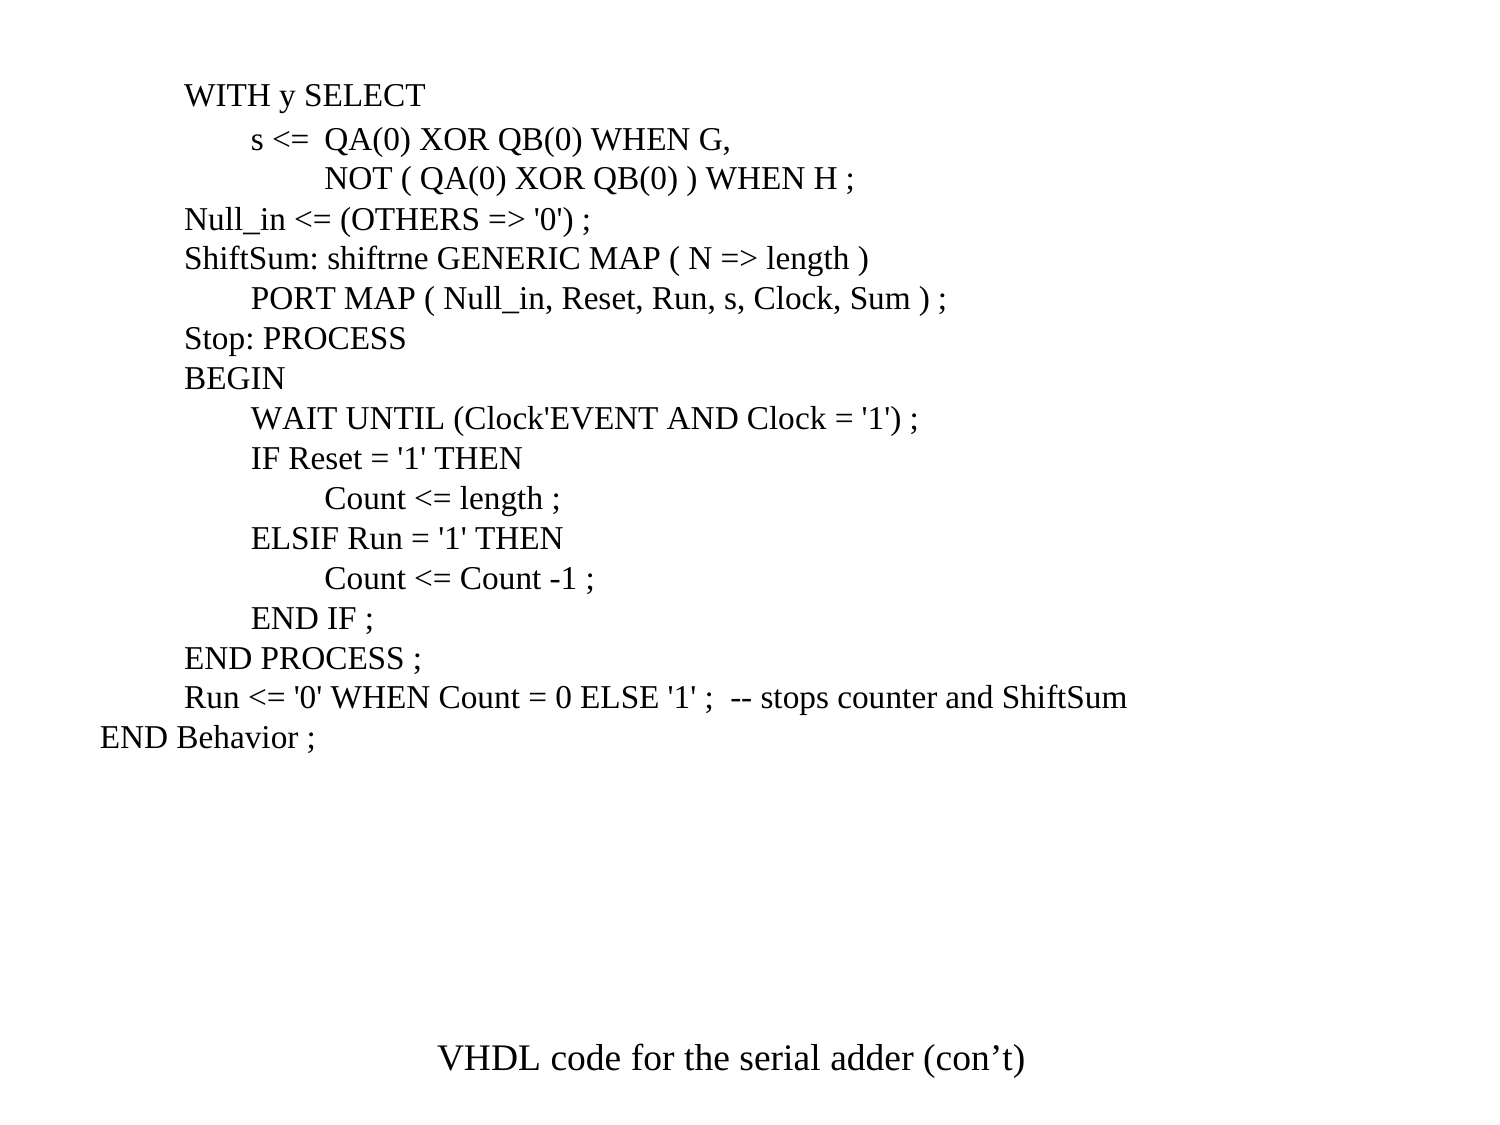

WITH y SELECT
		s <=	QA(0) XOR QB(0) WHEN G,
			NOT ( QA(0) XOR QB(0) ) WHEN H ;
	Null_in <= (OTHERS => '0') ;
	ShiftSum: shiftrne GENERIC MAP ( N => length )
		PORT MAP ( Null_in, Reset, Run, s, Clock, Sum ) ;
	Stop: PROCESS
	BEGIN
		WAIT UNTIL (Clock'EVENT AND Clock = '1') ;
		IF Reset = '1' THEN
			Count <= length ;
		ELSIF Run = '1' THEN
			Count <= Count -1 ;
		END IF ;
	END PROCESS ;
	Run <= '0' WHEN Count = 0 ELSE '1' ; -- stops counter and ShiftSum
END Behavior ;
VHDL code for the serial adder (con’t)